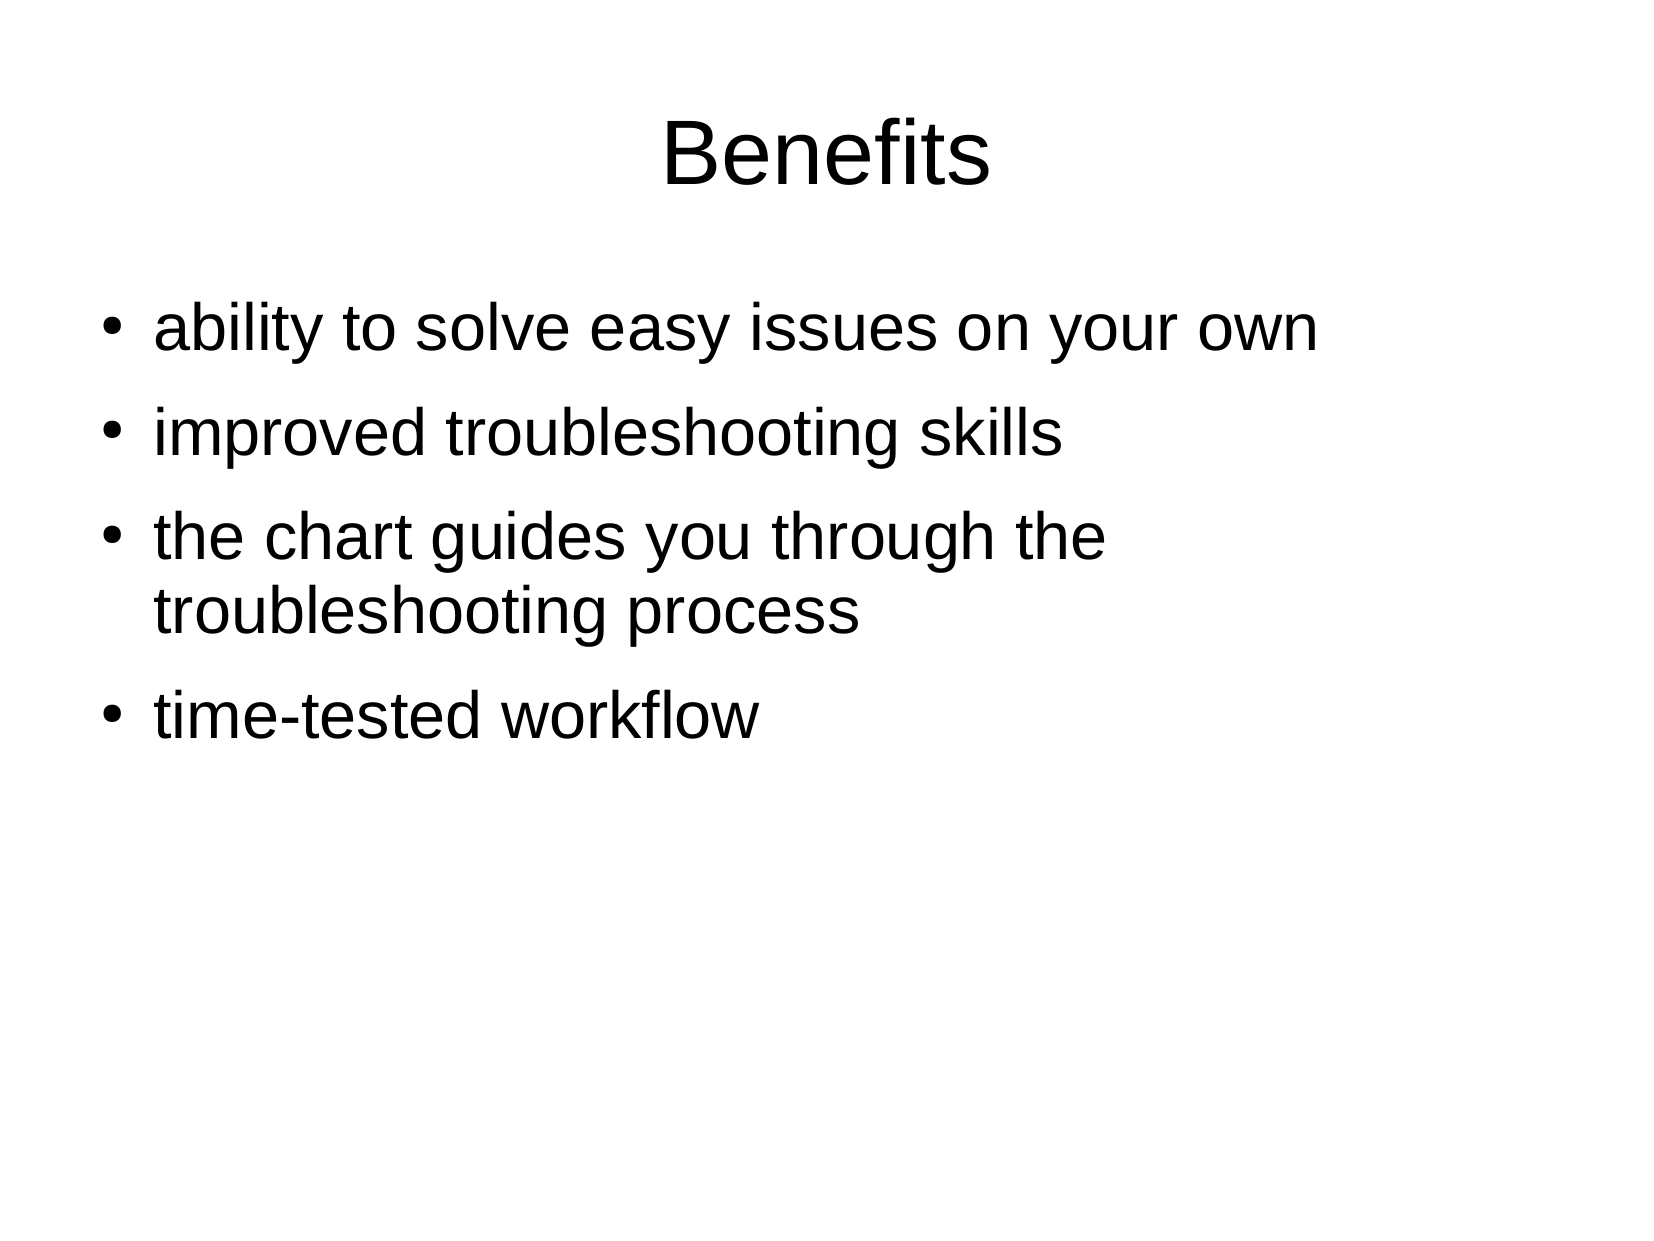

# Benefits
ability to solve easy issues on your own
improved troubleshooting skills
the chart guides you through the troubleshooting process
time-tested workflow